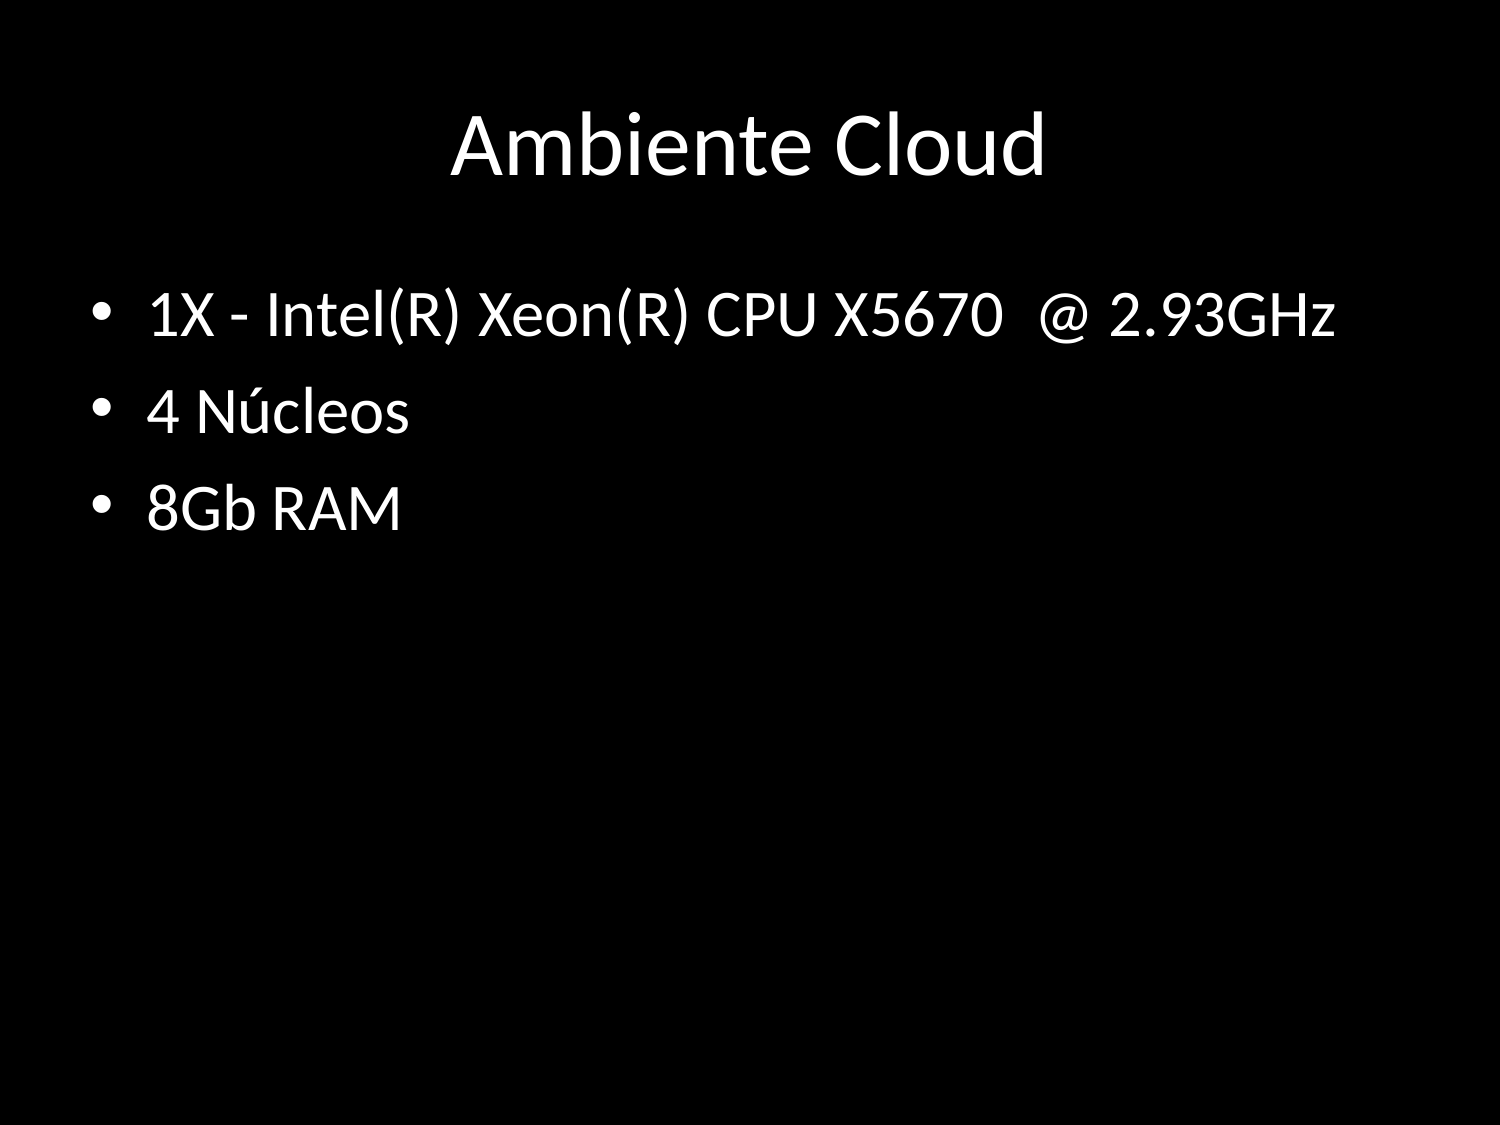

# Ambiente Cloud
1X - Intel(R) Xeon(R) CPU X5670 @ 2.93GHz
4 Núcleos
8Gb RAM